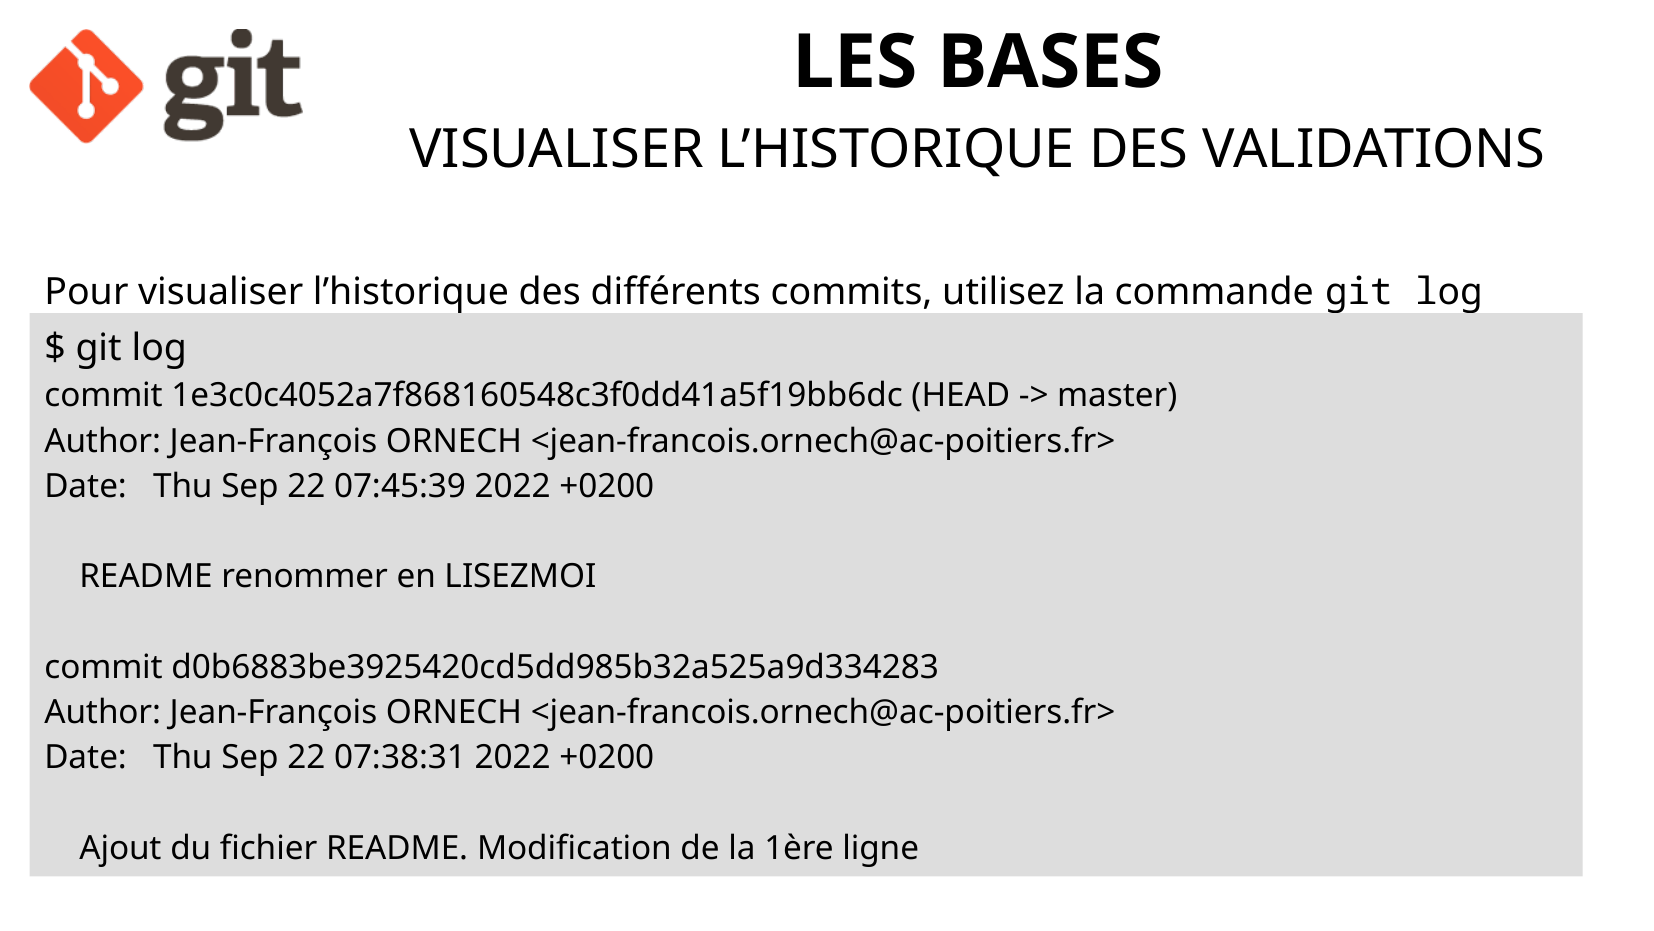

Les bases
Visualiser l’historique des validations
Pour visualiser l’historique des différents commits, utilisez la commande git log
$ git log
commit 1e3c0c4052a7f868160548c3f0dd41a5f19bb6dc (HEAD -> master)
Author: Jean-François ORNECH <jean-francois.ornech@ac-poitiers.fr>
Date: Thu Sep 22 07:45:39 2022 +0200
 README renommer en LISEZMOI
commit d0b6883be3925420cd5dd985b32a525a9d334283
Author: Jean-François ORNECH <jean-francois.ornech@ac-poitiers.fr>
Date: Thu Sep 22 07:38:31 2022 +0200
 Ajout du fichier README. Modification de la 1ère ligne